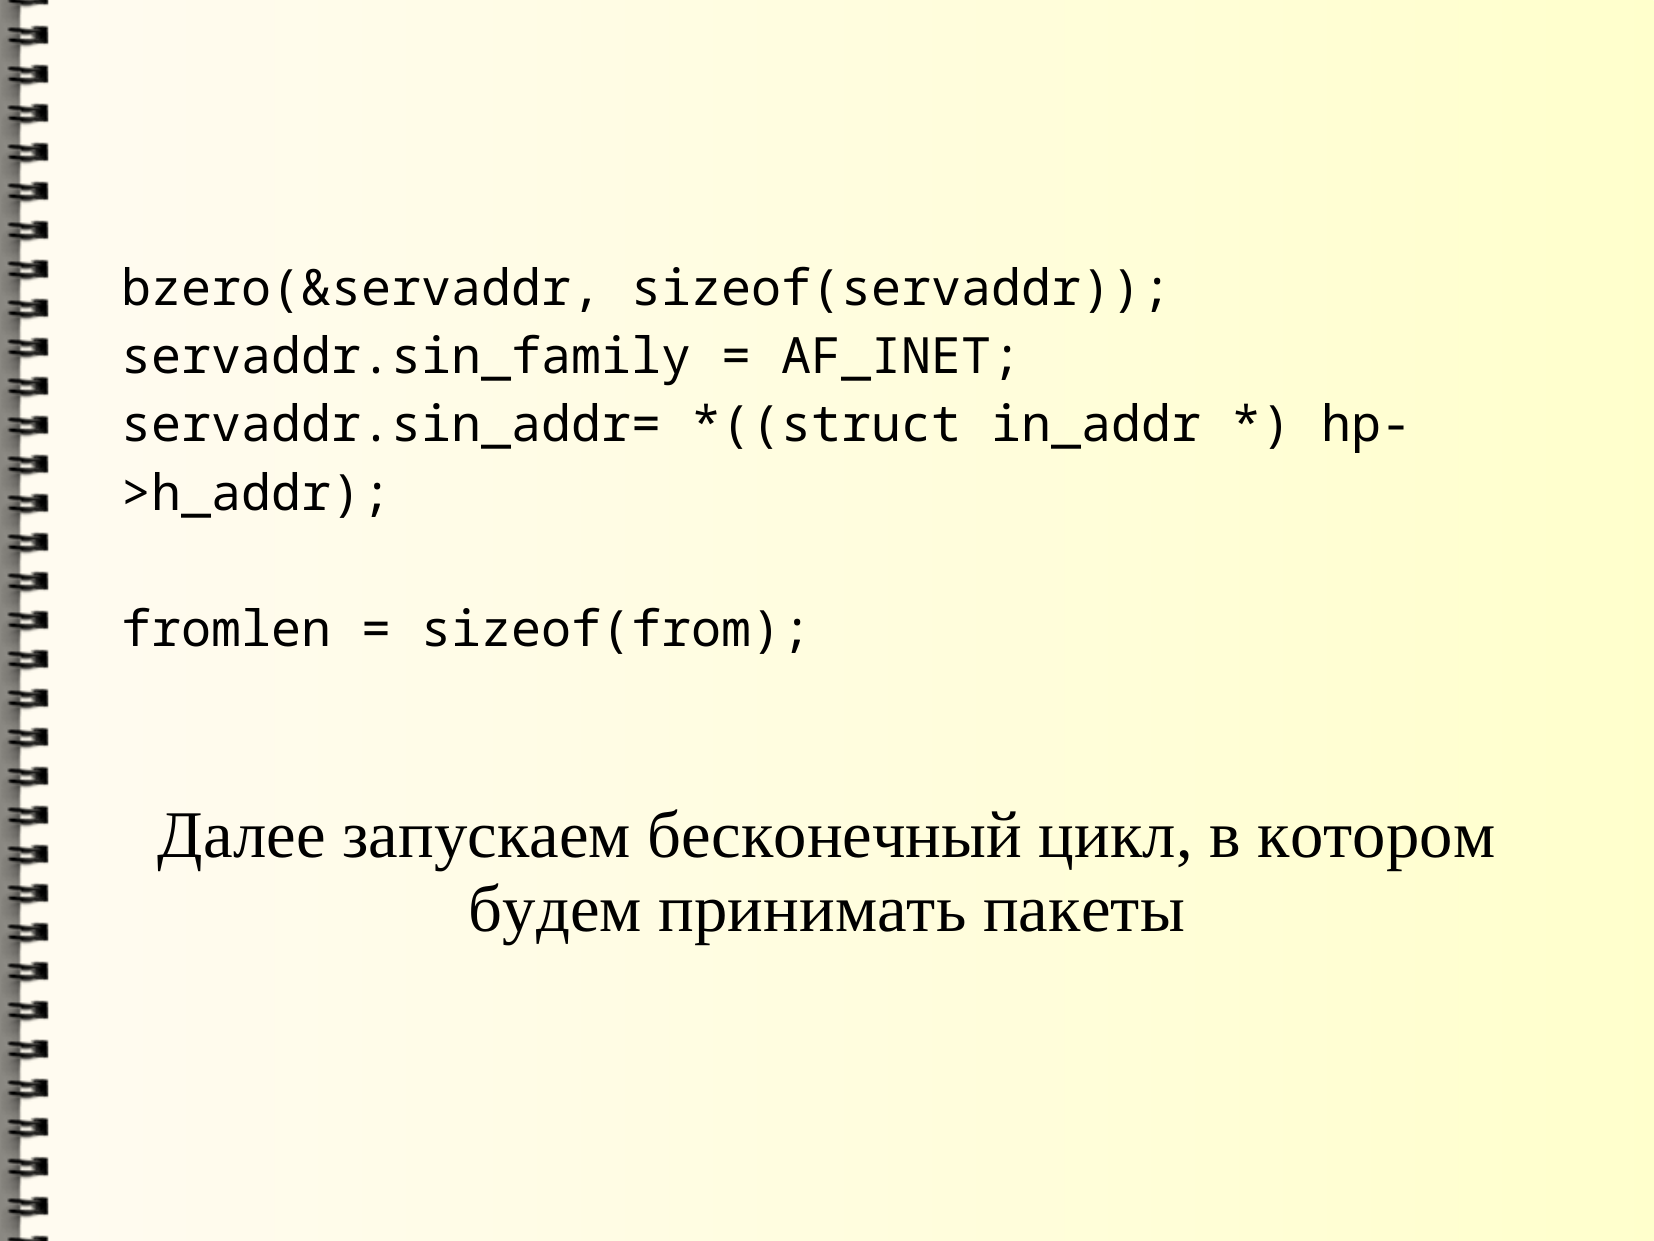

# bzero(&servaddr, sizeof(servaddr));
servaddr.sin_family = AF_INET;
servaddr.sin_addr= *((struct in_addr *) hp->h_addr);
fromlen = sizeof(from);
Далее запускаем бесконечный цикл, в котором будем принимать пакеты